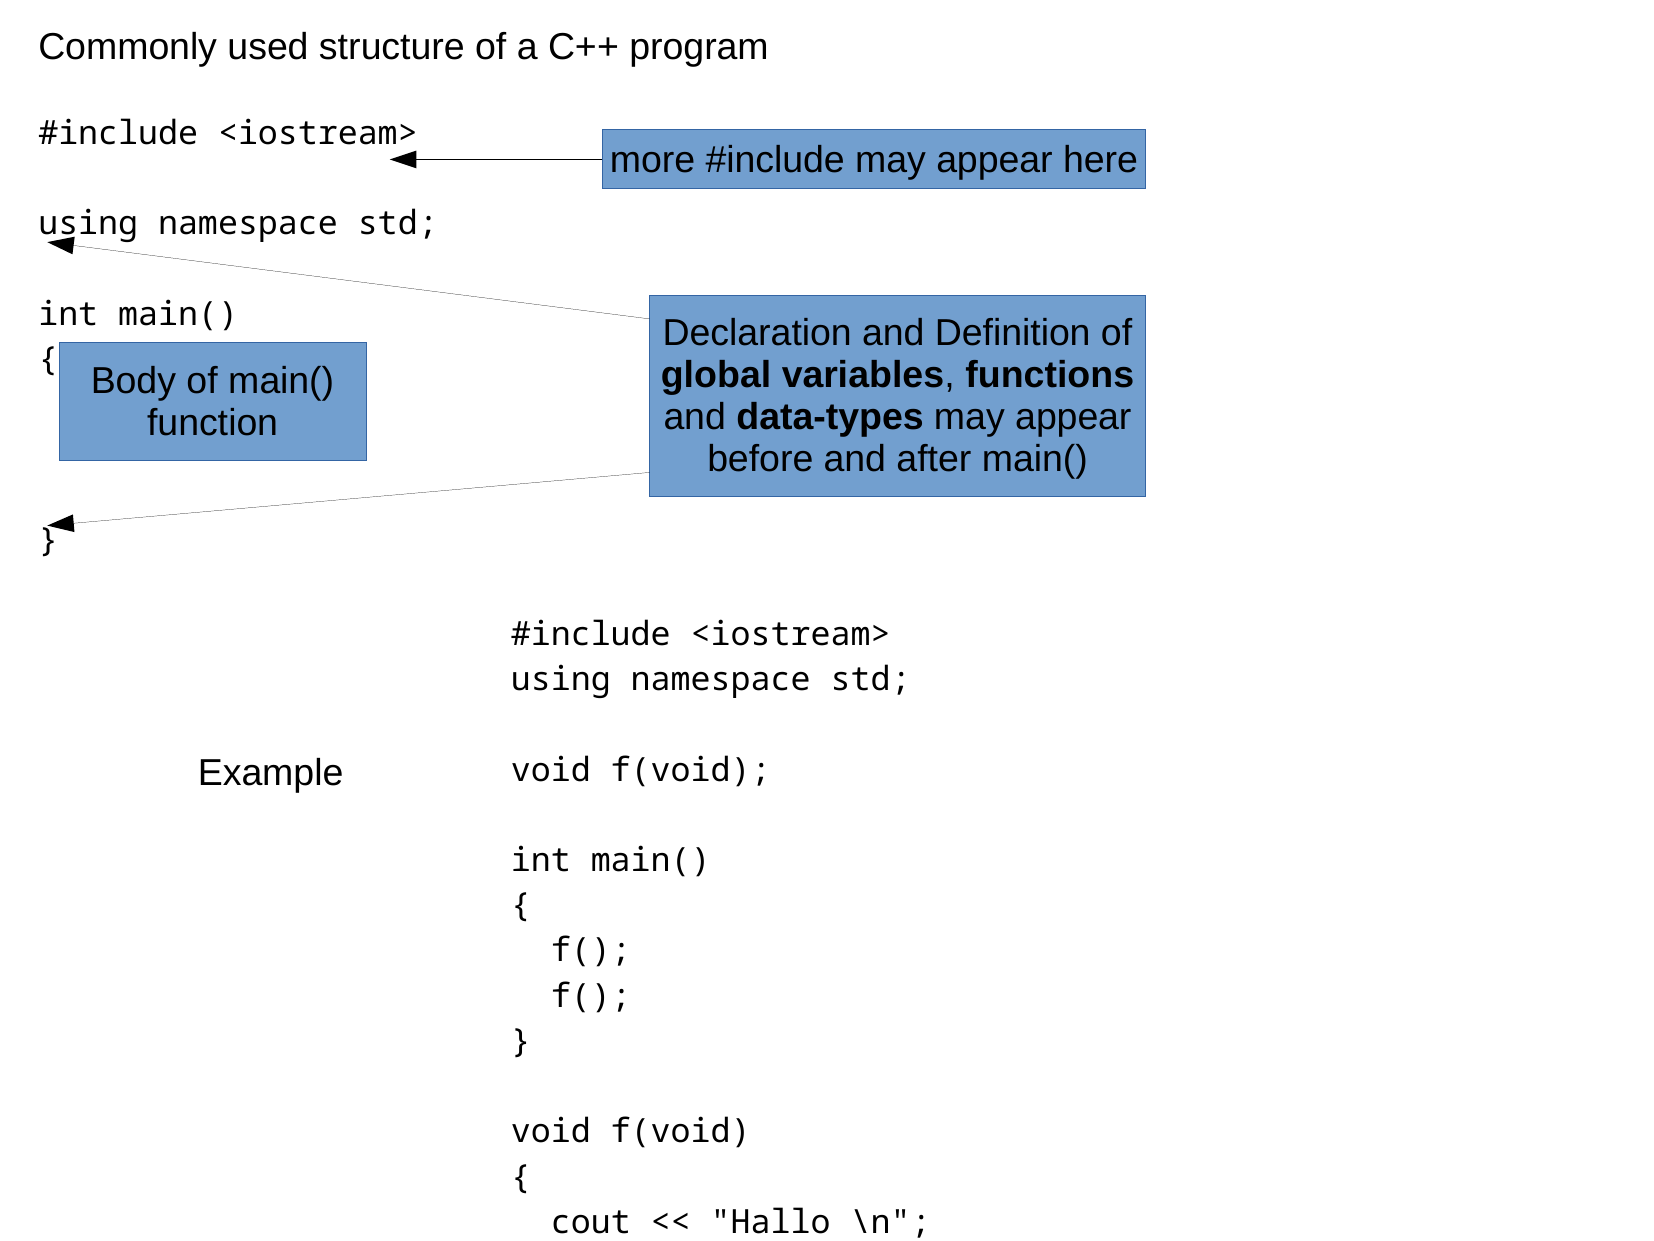

Commonly used structure of a C++ program
#include <iostream>
using namespace std;
int main()
{
}
more #include may appear here
Declaration and Definition of
global variables, functions
and data-types may appear
before and after main()
Body of main()
function
#include <iostream>
using namespace std;
void f(void);
int main()
{
 f();
 f();
}
void f(void)
{
 cout << "Hallo \n";
}
Example